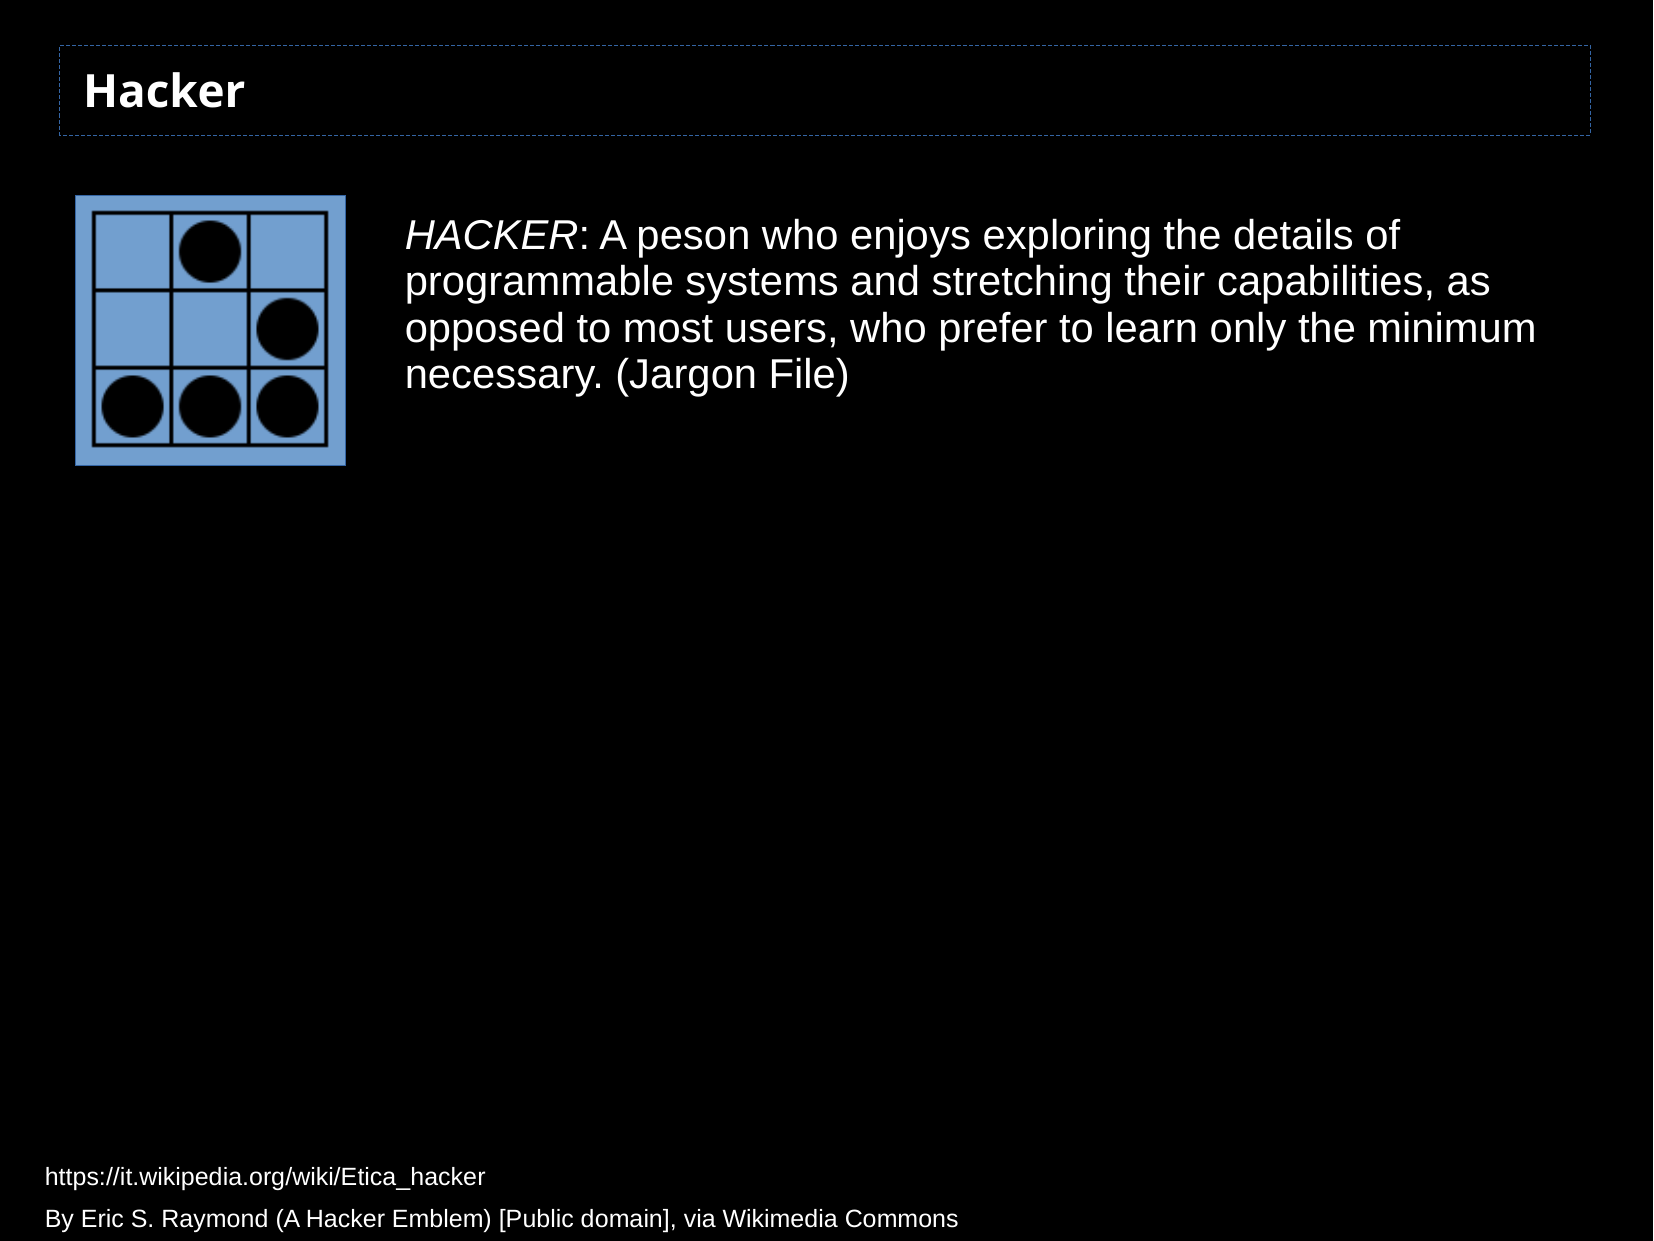

# Hacker
HACKER: A peson who enjoys exploring the details of programmable systems and stretching their capabilities, as opposed to most users, who prefer to learn only the minimum necessary. (Jargon File)
https://it.wikipedia.org/wiki/Etica_hacker
By Eric S. Raymond (A Hacker Emblem) [Public domain], via Wikimedia Commons